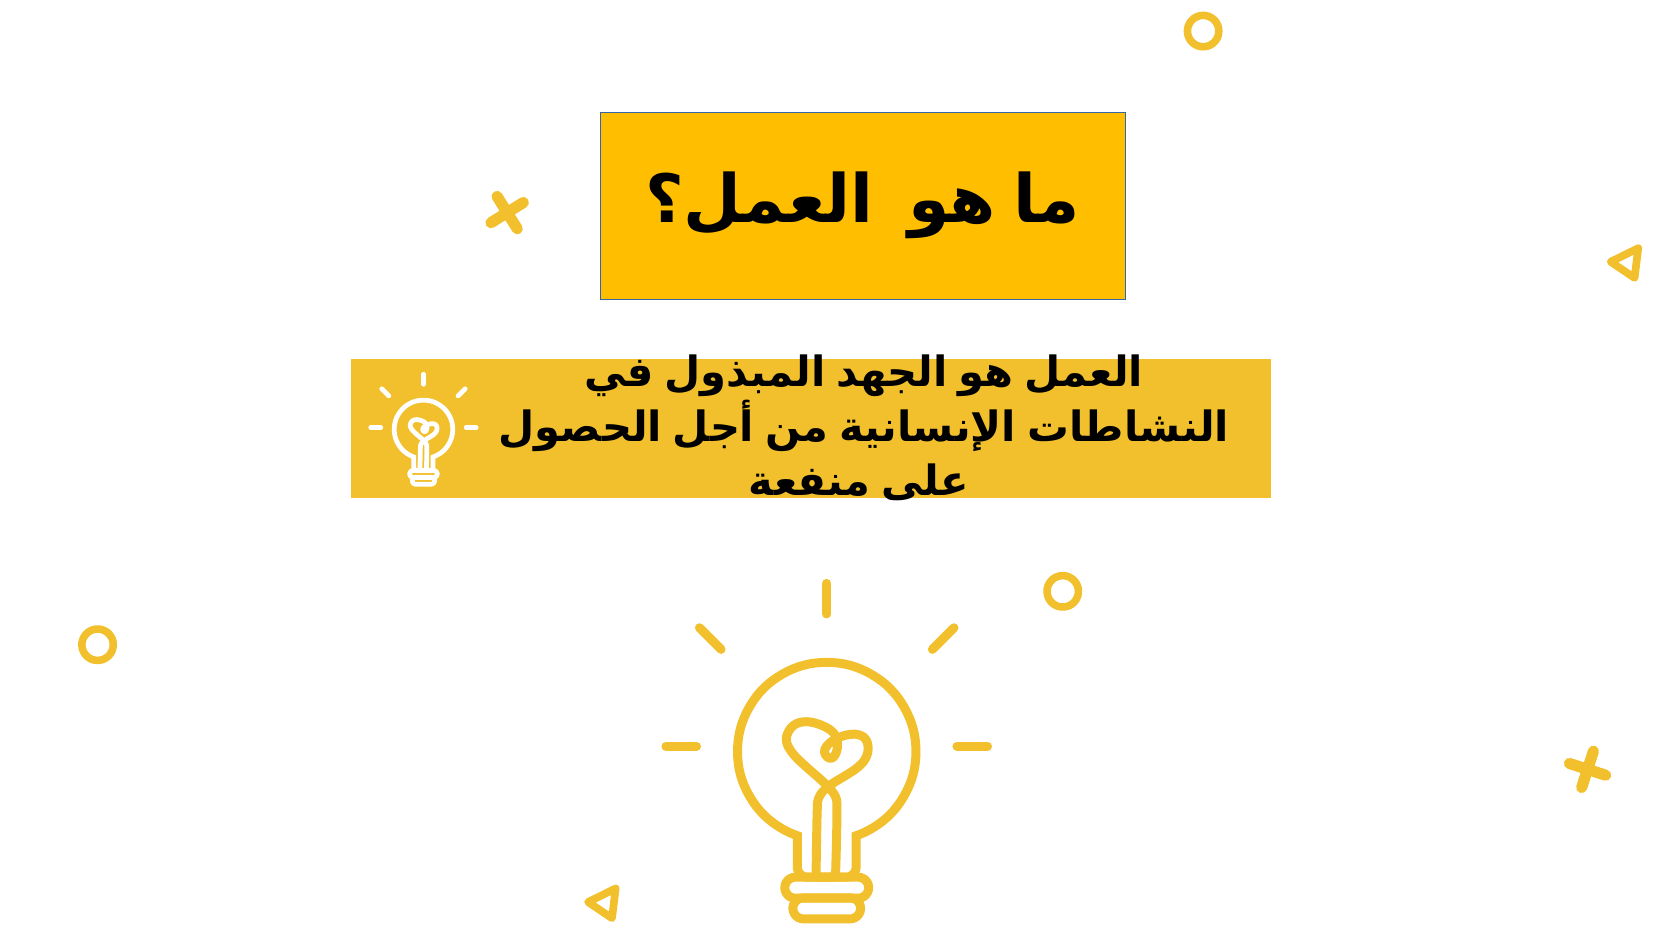

ما هو العمل؟
العمل هو الجهد المبذول في النشاطات الإنسانية من أجل الحصول على منفعة